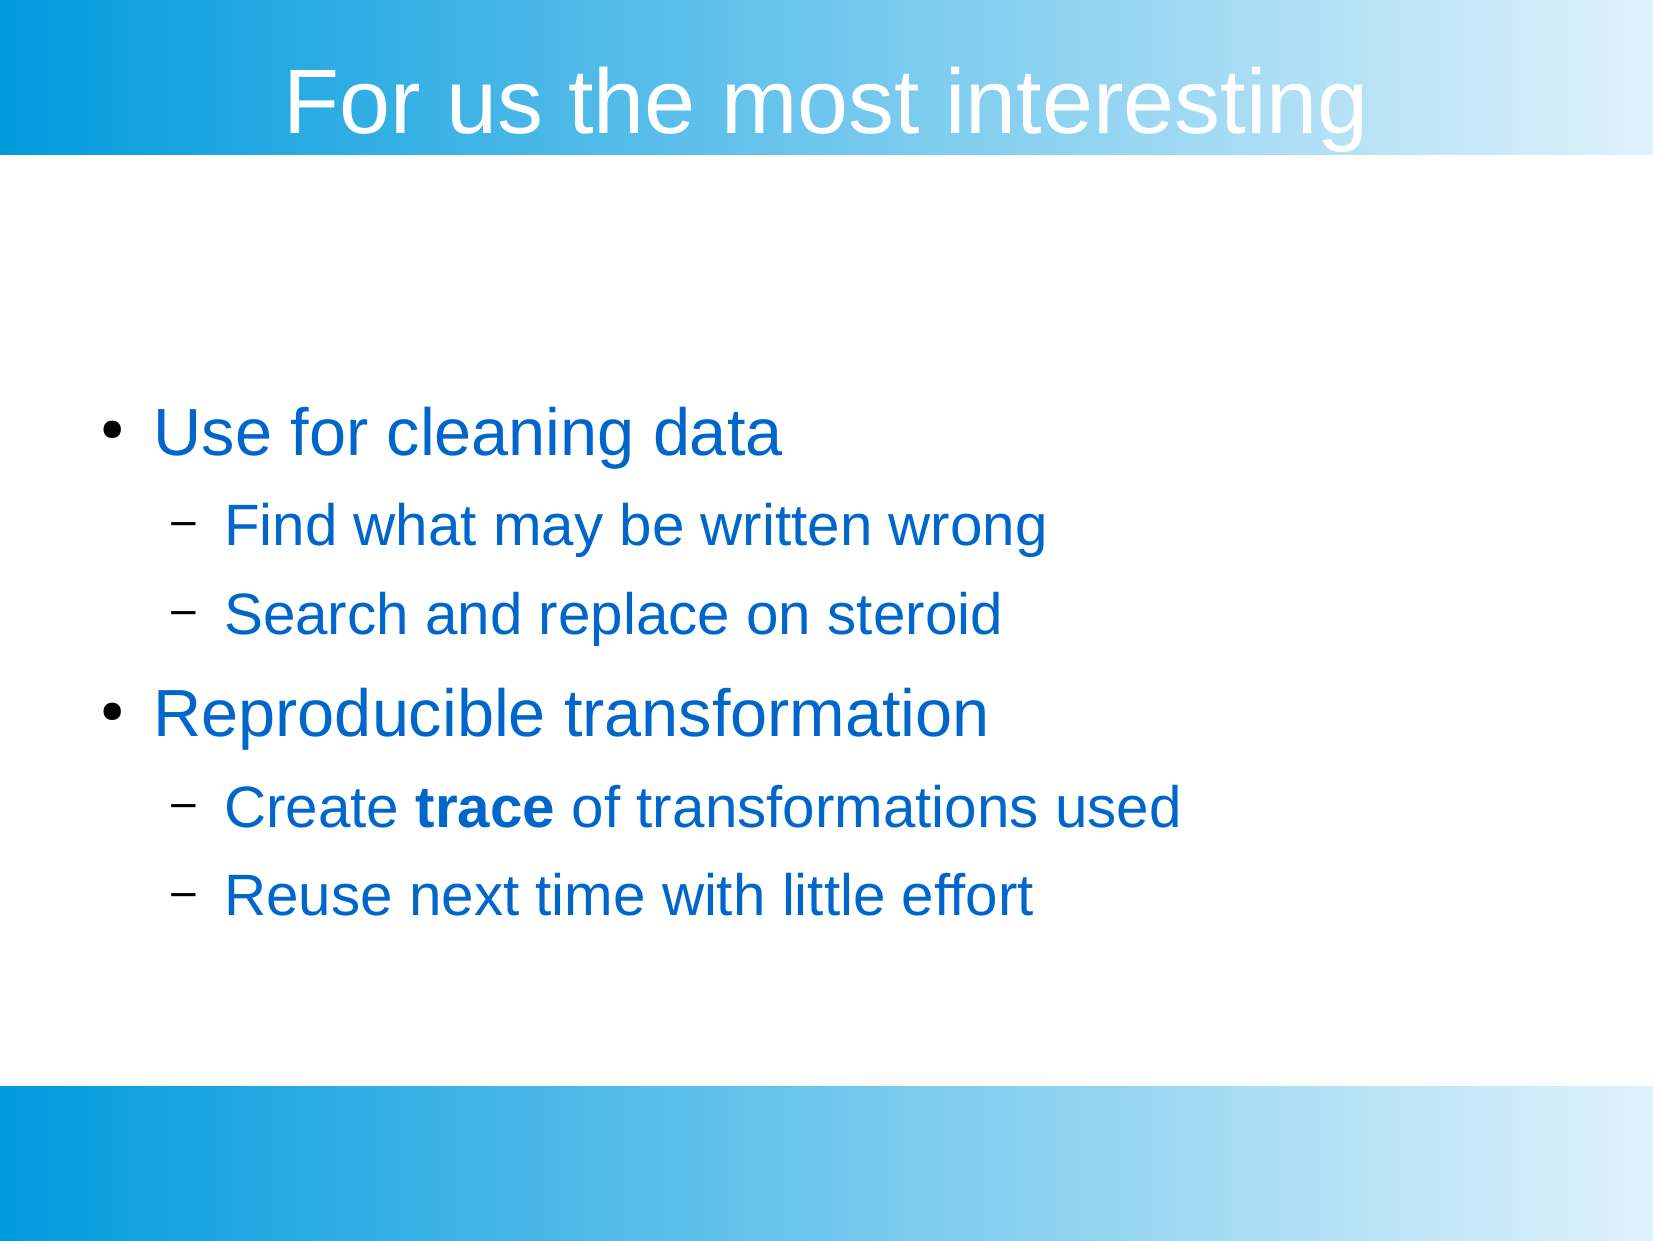

# For us the most interesting
Use for cleaning data
Find what may be written wrong
Search and replace on steroid
Reproducible transformation
Create trace of transformations used
Reuse next time with little effort